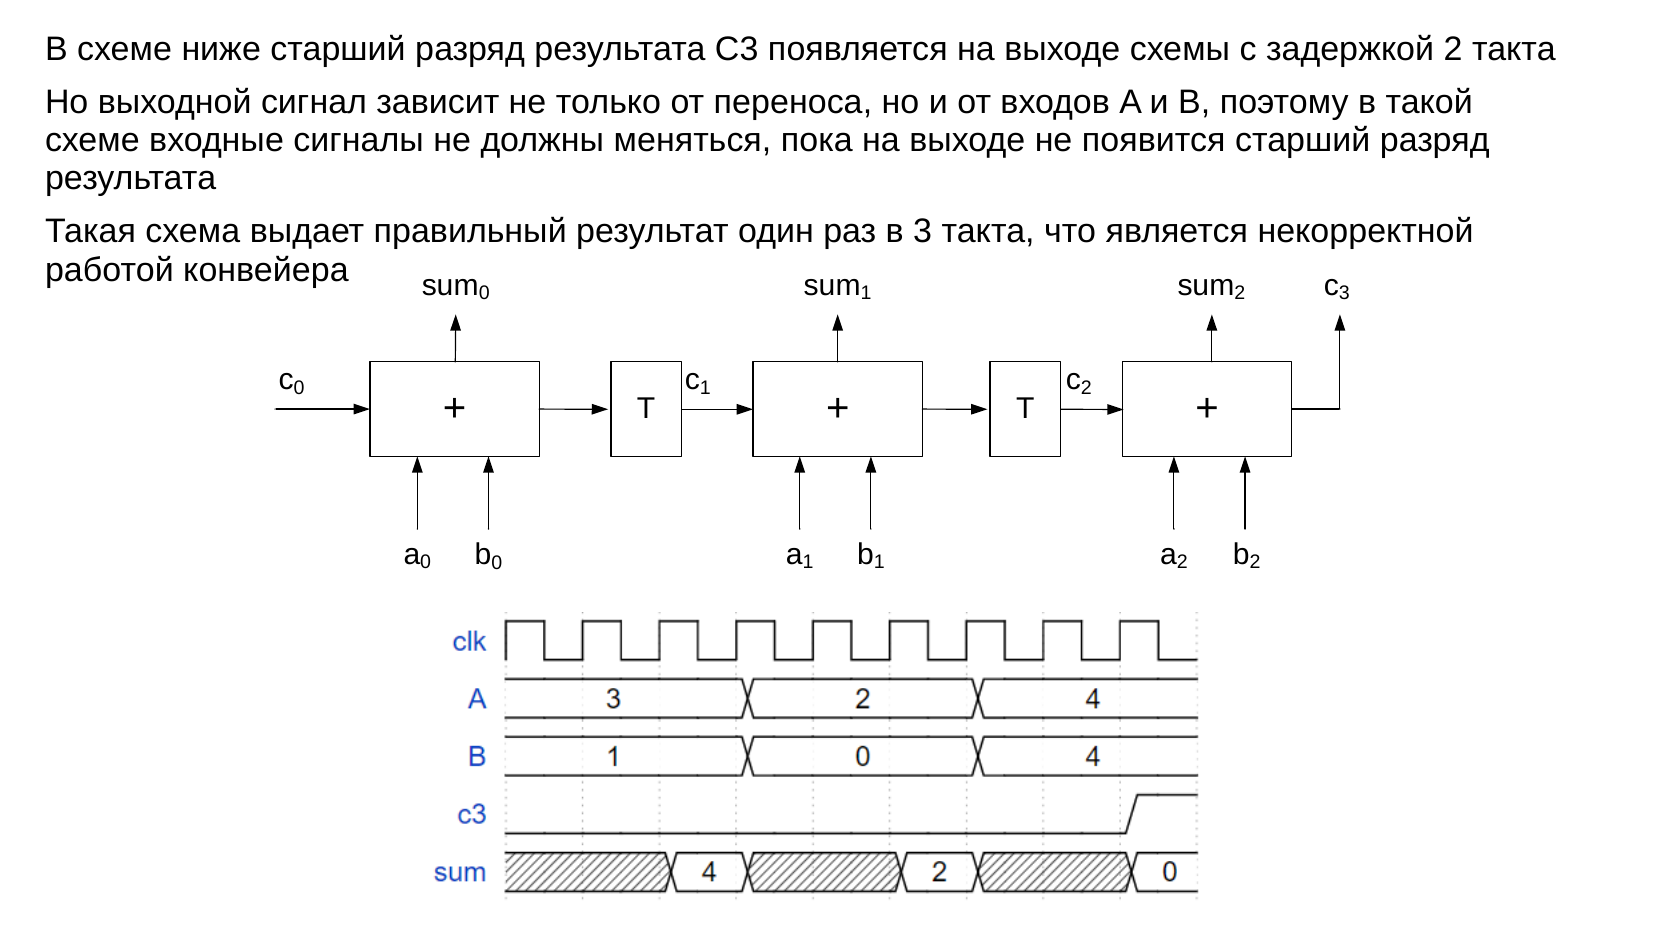

# В схеме ниже старший разряд результата C3 появляется на выходе схемы с задержкой 2 такта
Но выходной сигнал зависит не только от переноса, но и от входов A и B, поэтому в такой схеме входные сигналы не должны меняться, пока на выходе не появится старший разряд результата
Такая схема выдает правильный результат один раз в 3 такта, что является некорректной работой конвейера